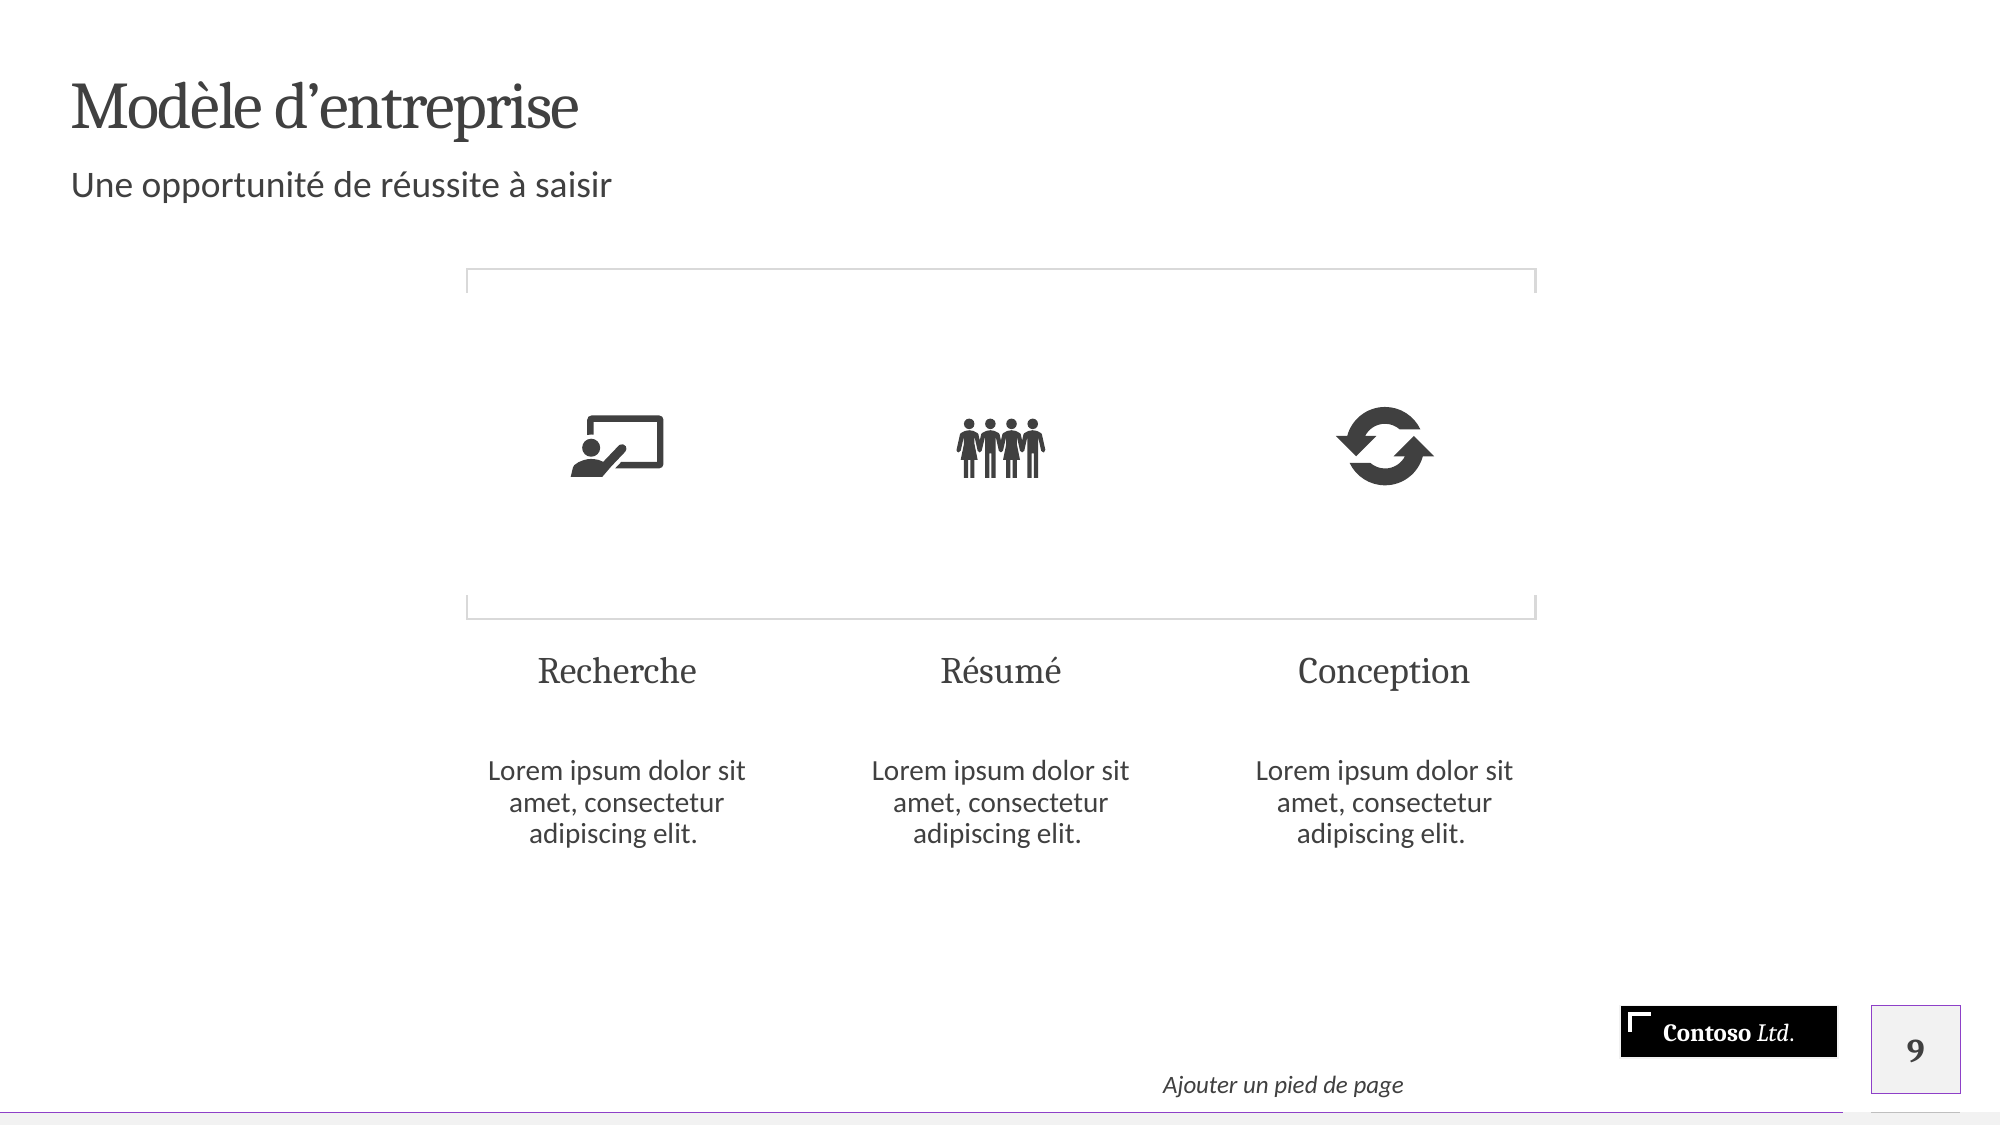

# Modèle d’entreprise
Une opportunité de réussite à saisir
Recherche
Résumé
Conception
Lorem ipsum dolor sit amet, consectetur adipiscing elit.
Lorem ipsum dolor sit amet, consectetur adipiscing elit.
Lorem ipsum dolor sit amet, consectetur adipiscing elit.
Ajouter un pied de page